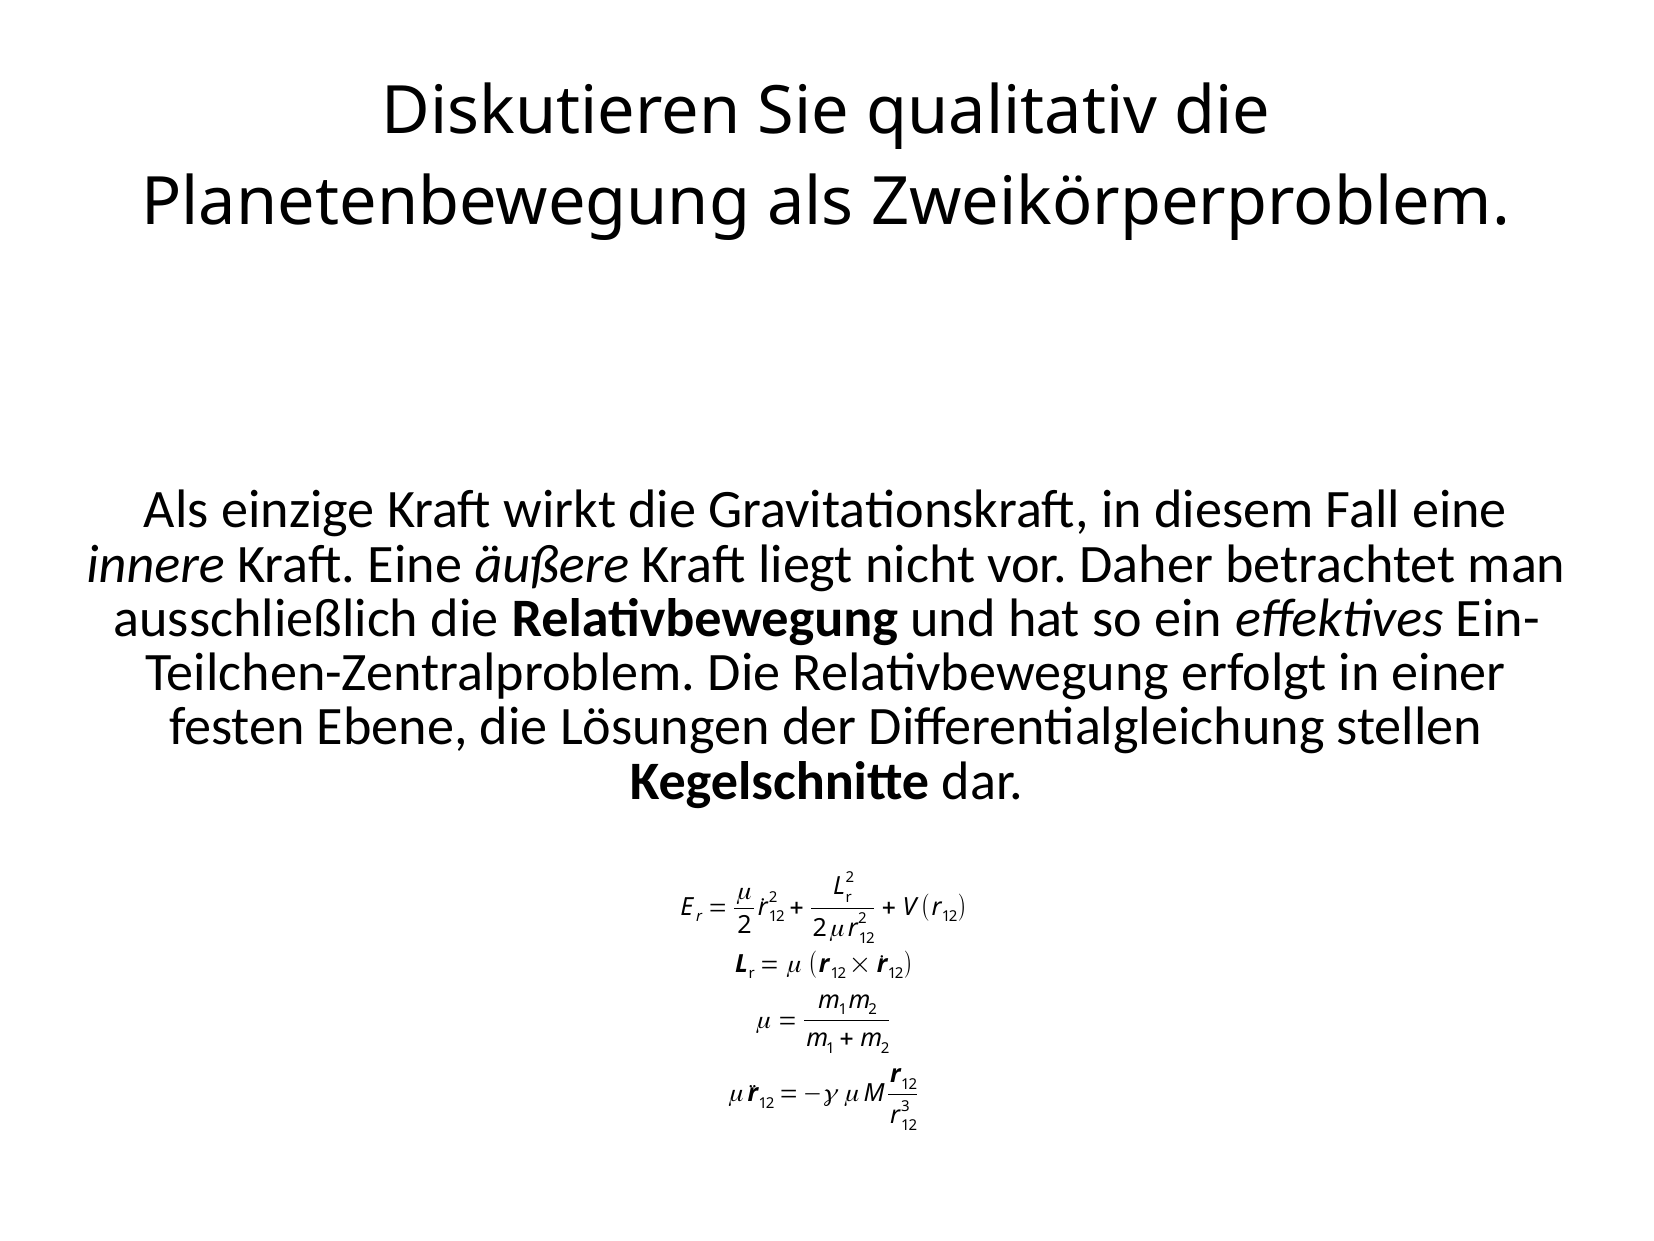

# Diskutieren Sie qualitativ die Planetenbewegung als Zweikörperproblem.
Als einzige Kraft wirkt die Gravitationskraft, in diesem Fall eine innere Kraft. Eine äußere Kraft liegt nicht vor. Daher betrachtet man ausschließlich die Relativbewegung und hat so ein effektives Ein-Teilchen-Zentralproblem. Die Relativbewegung erfolgt in einer festen Ebene, die Lösungen der Differentialgleichung stellen Kegelschnitte dar.